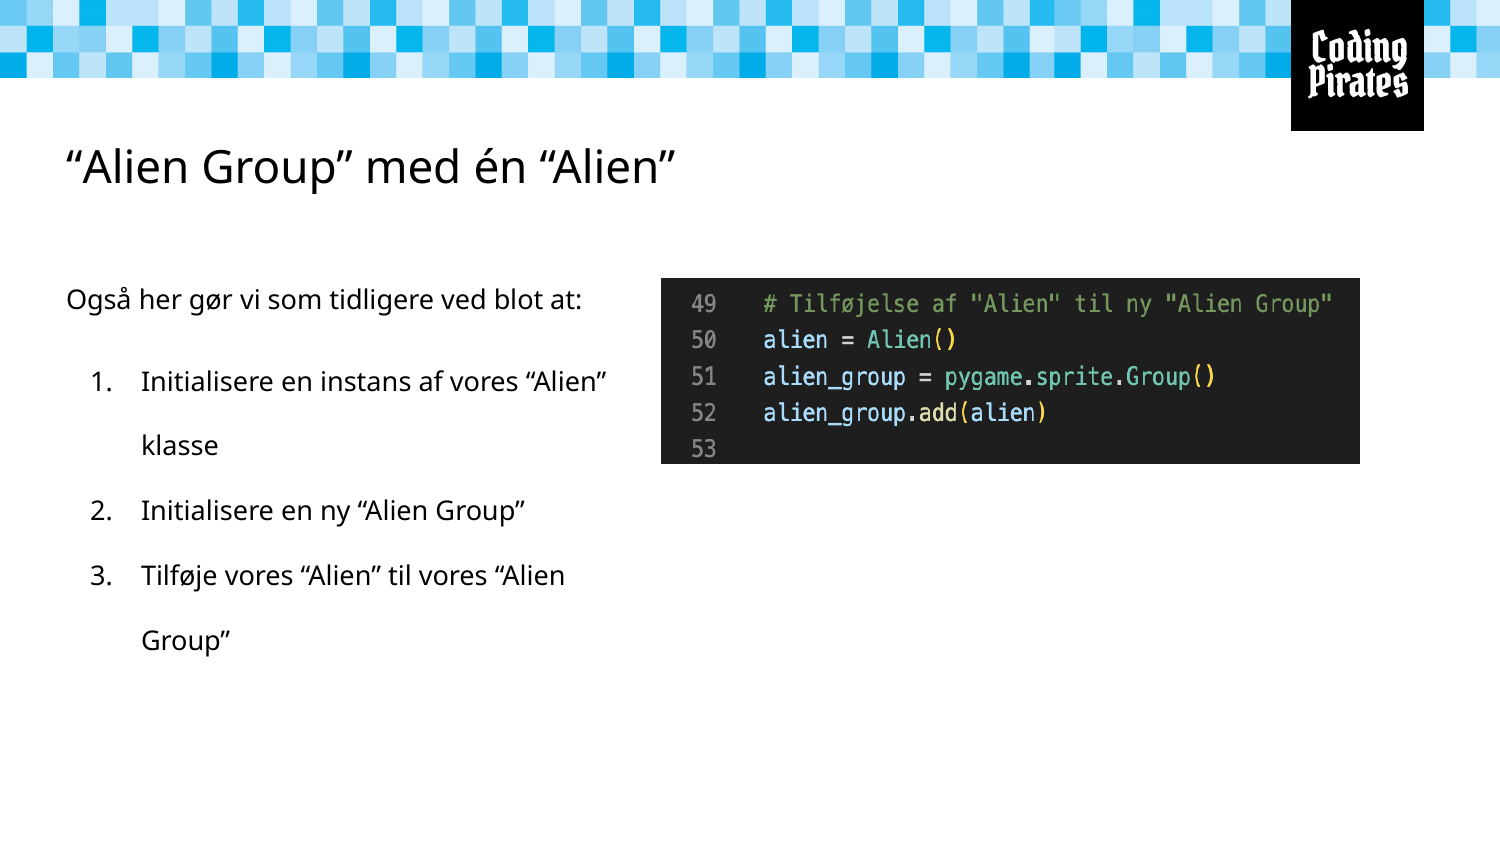

# “Alien Group” med én “Alien”
Også her gør vi som tidligere ved blot at:
Initialisere en instans af vores “Alien” klasse
Initialisere en ny “Alien Group”
Tilføje vores “Alien” til vores “Alien Group”